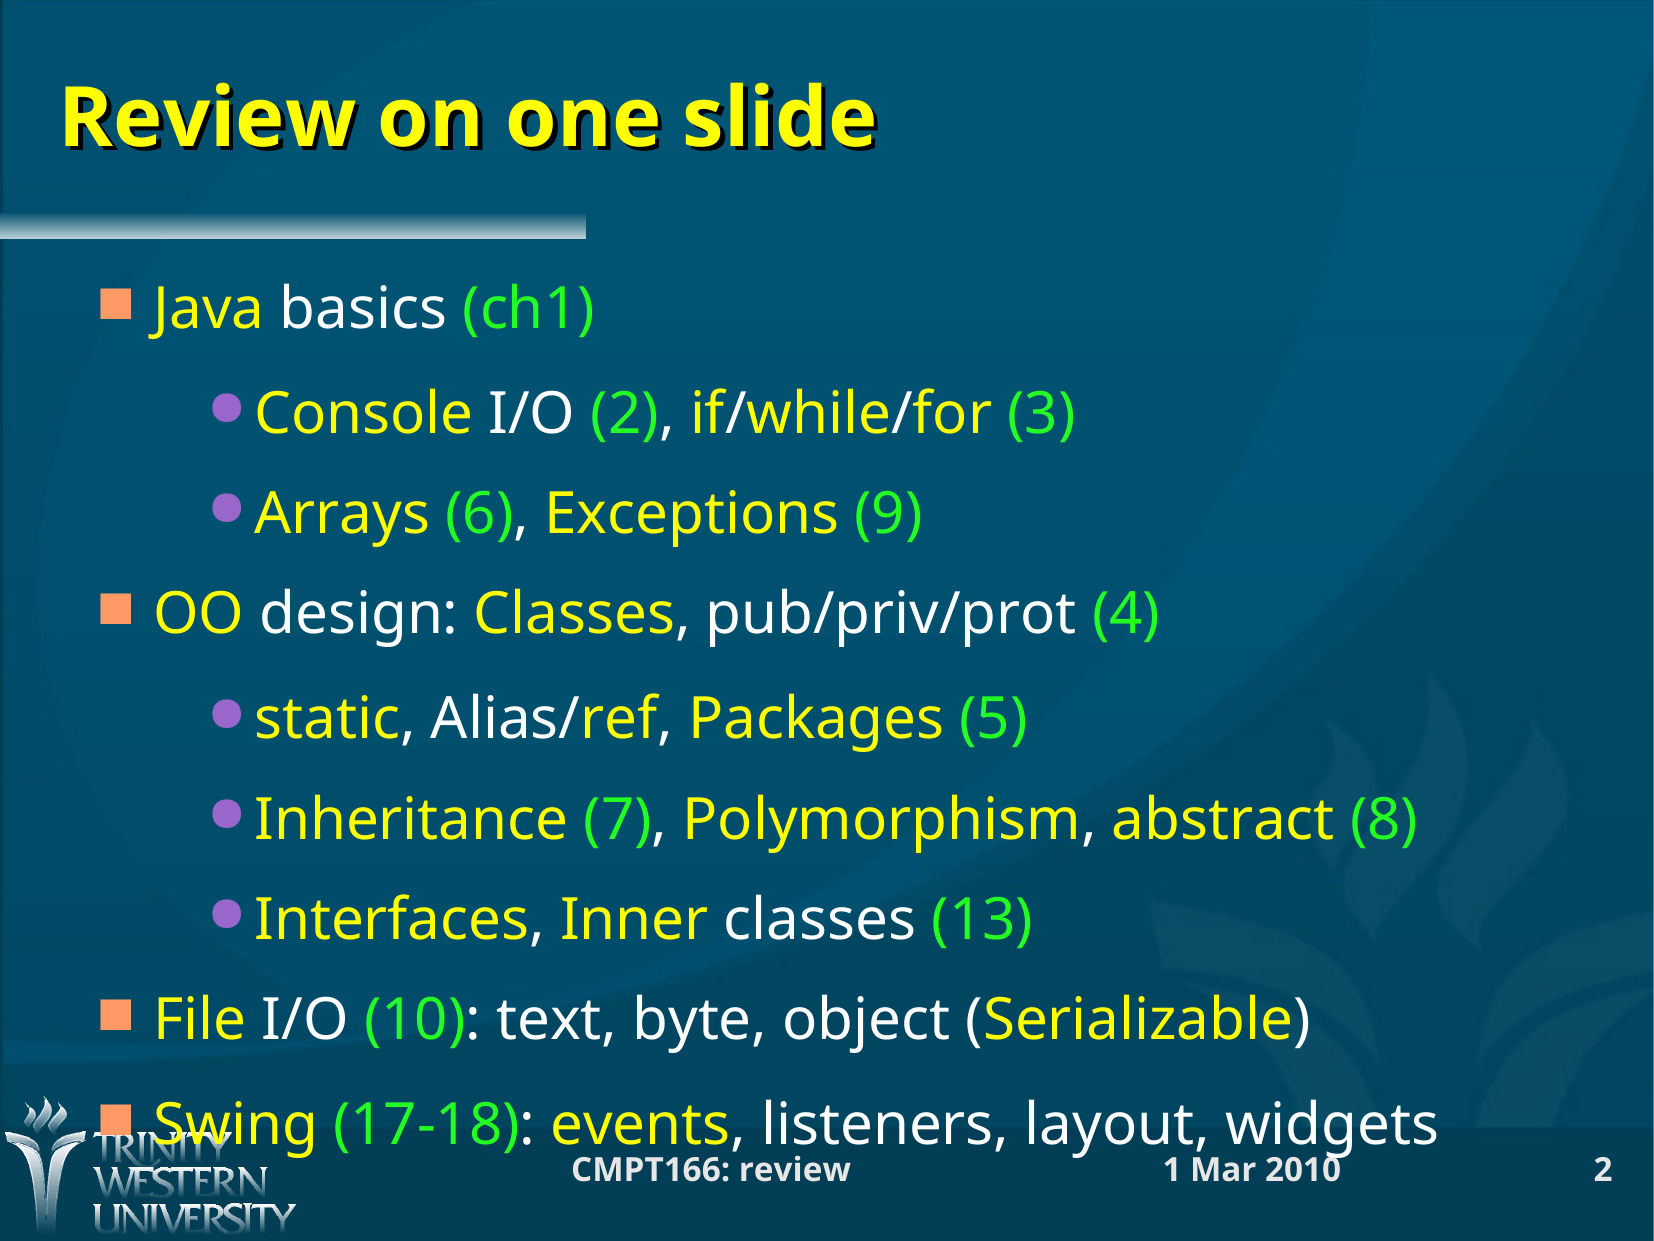

# Review on one slide
Java basics (ch1)
Console I/O (2), if/while/for (3)
Arrays (6), Exceptions (9)
OO design: Classes, pub/priv/prot (4)
static, Alias/ref, Packages (5)
Inheritance (7), Polymorphism, abstract (8)
Interfaces, Inner classes (13)
File I/O (10): text, byte, object (Serializable)
Swing (17-18): events, listeners, layout, widgets
CMPT166: review
1 Mar 2010
2